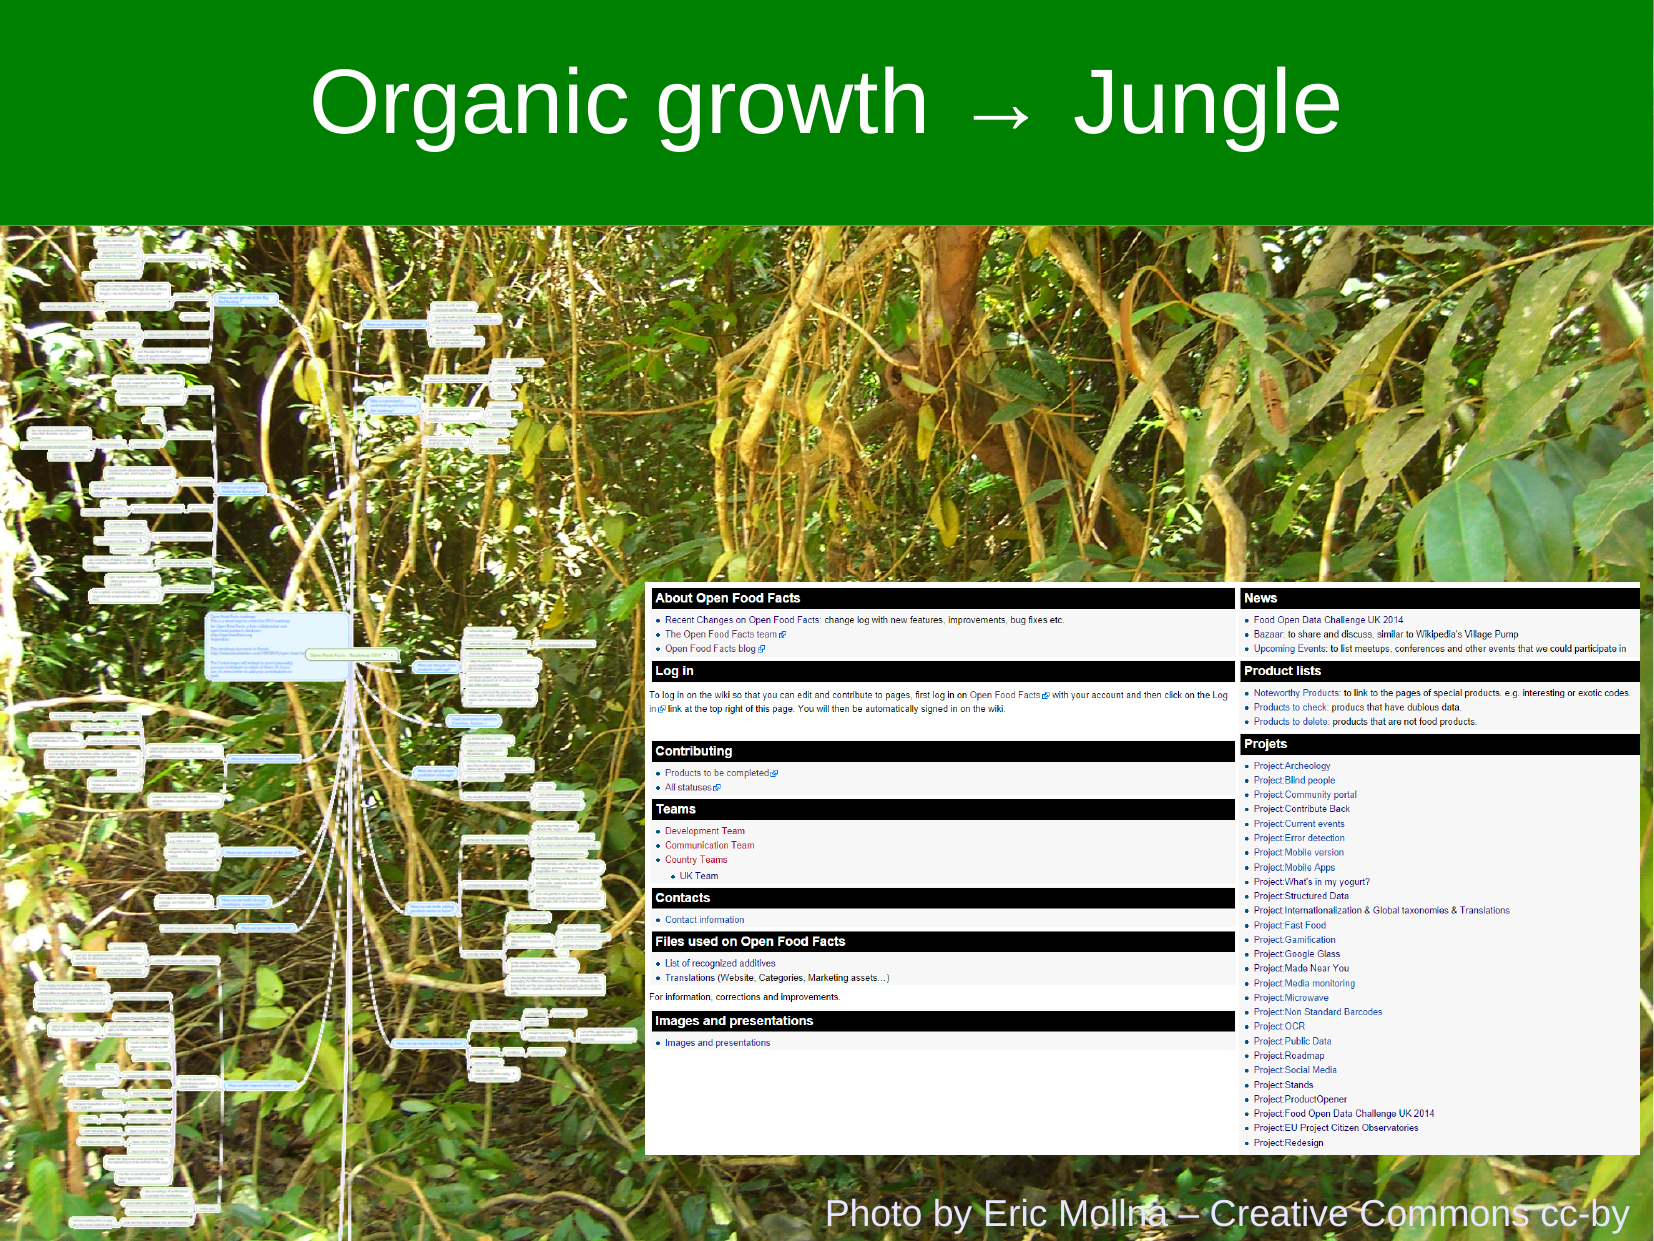

# Organic growth → Jungle
Photo by Eric Mollna – Creative Commons cc-by